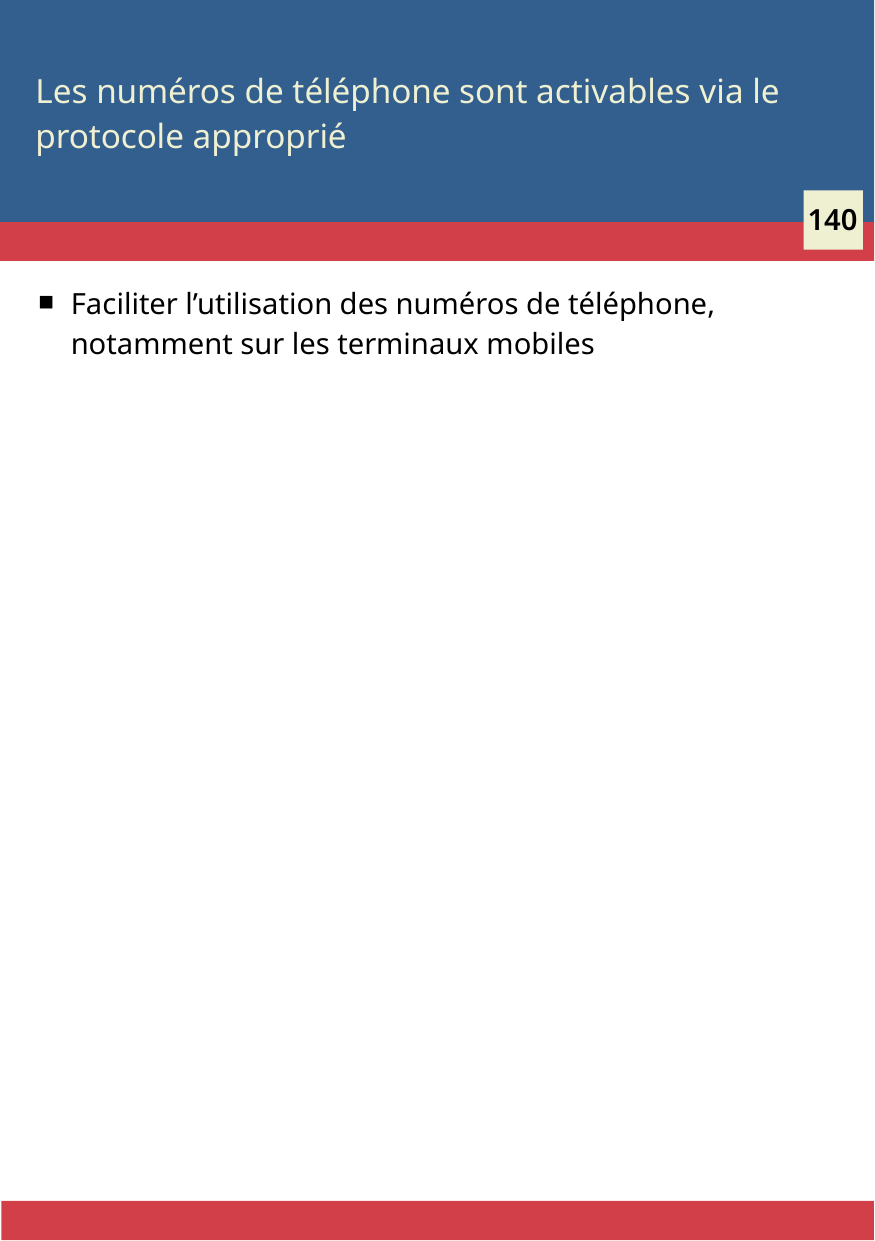

# Les numéros de téléphone sont activables via le protocole approprié
140
Faciliter l’utilisation des numéros de téléphone, notamment sur les terminaux mobiles